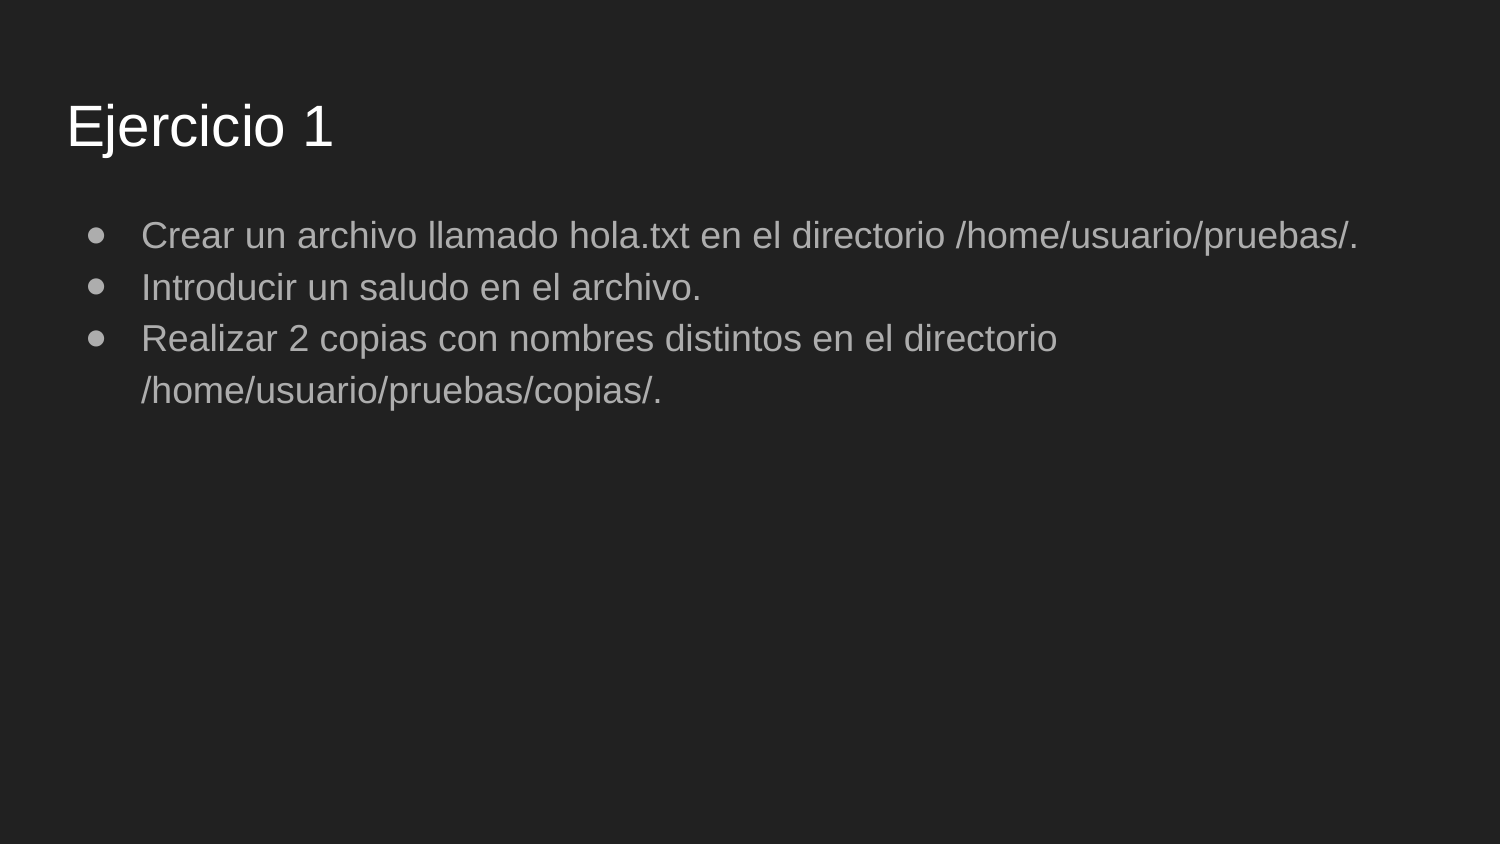

# Ejercicio 1
Crear un archivo llamado hola.txt en el directorio /home/usuario/pruebas/.
Introducir un saludo en el archivo.
Realizar 2 copias con nombres distintos en el directorio /home/usuario/pruebas/copias/.